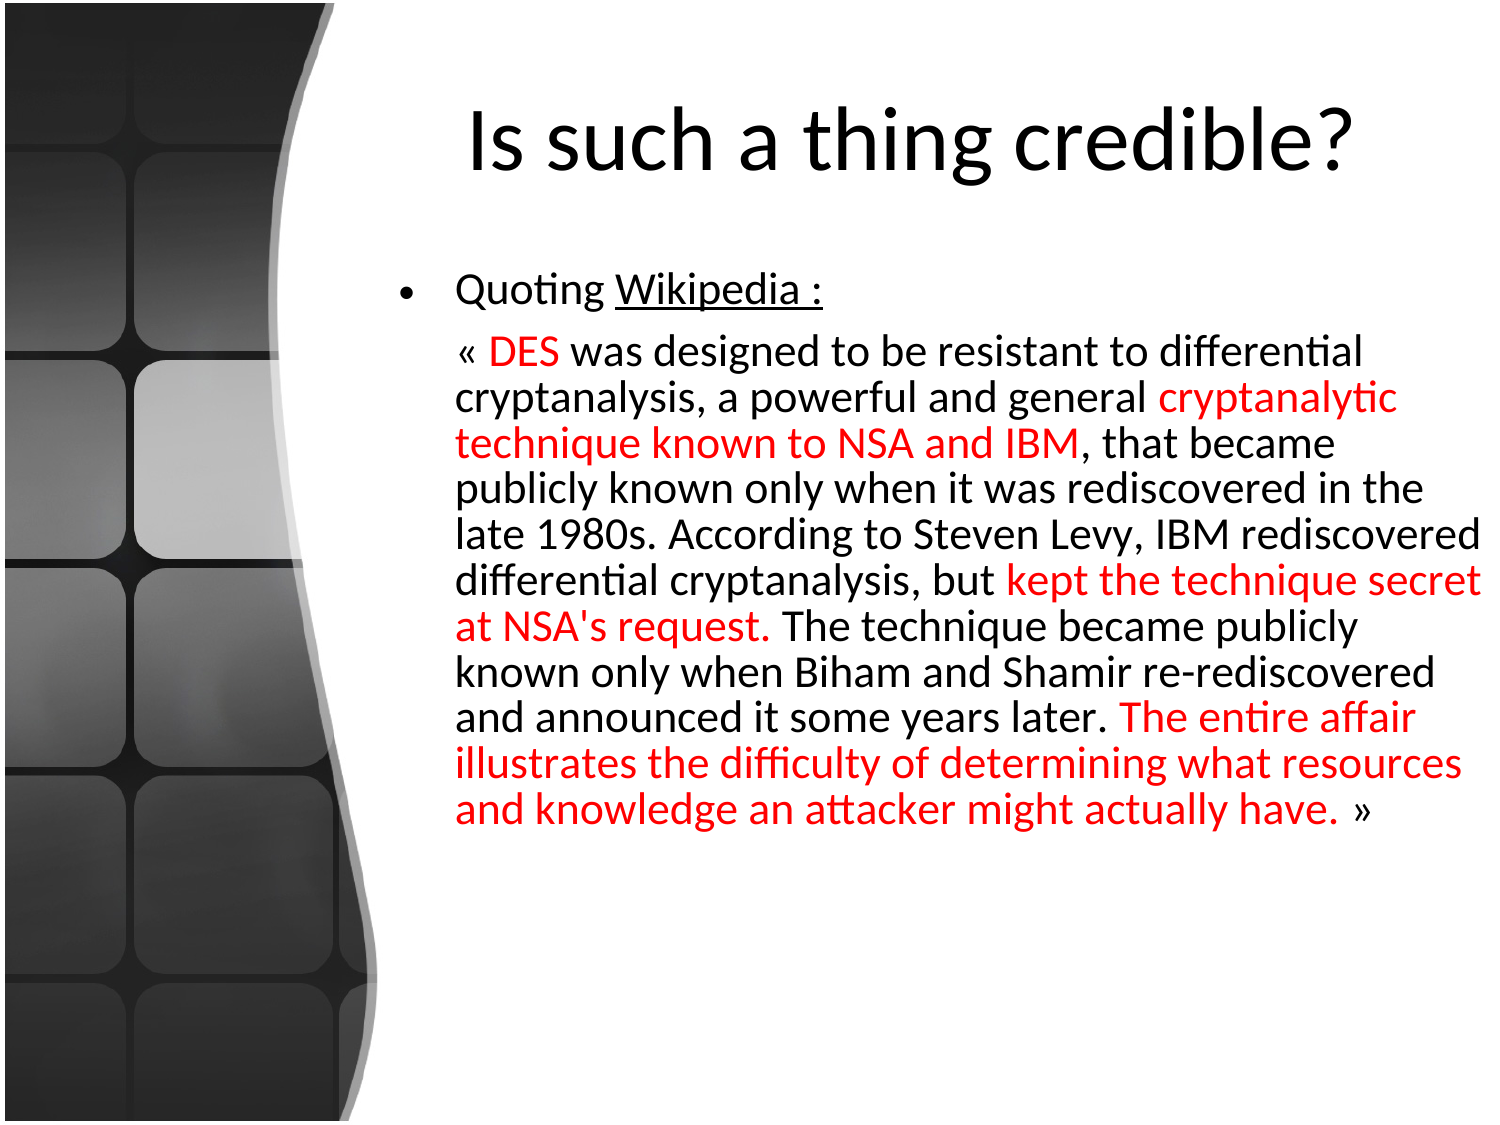

# Is such a thing credible?
Quoting Wikipedia :
« DES was designed to be resistant to differential cryptanalysis, a powerful and general cryptanalytic technique known to NSA and IBM, that became publicly known only when it was rediscovered in the late 1980s. According to Steven Levy, IBM rediscovered differential cryptanalysis, but kept the technique secret at NSA's request. The technique became publicly known only when Biham and Shamir re-rediscovered and announced it some years later. The entire affair illustrates the difficulty of determining what resources and knowledge an attacker might actually have. »